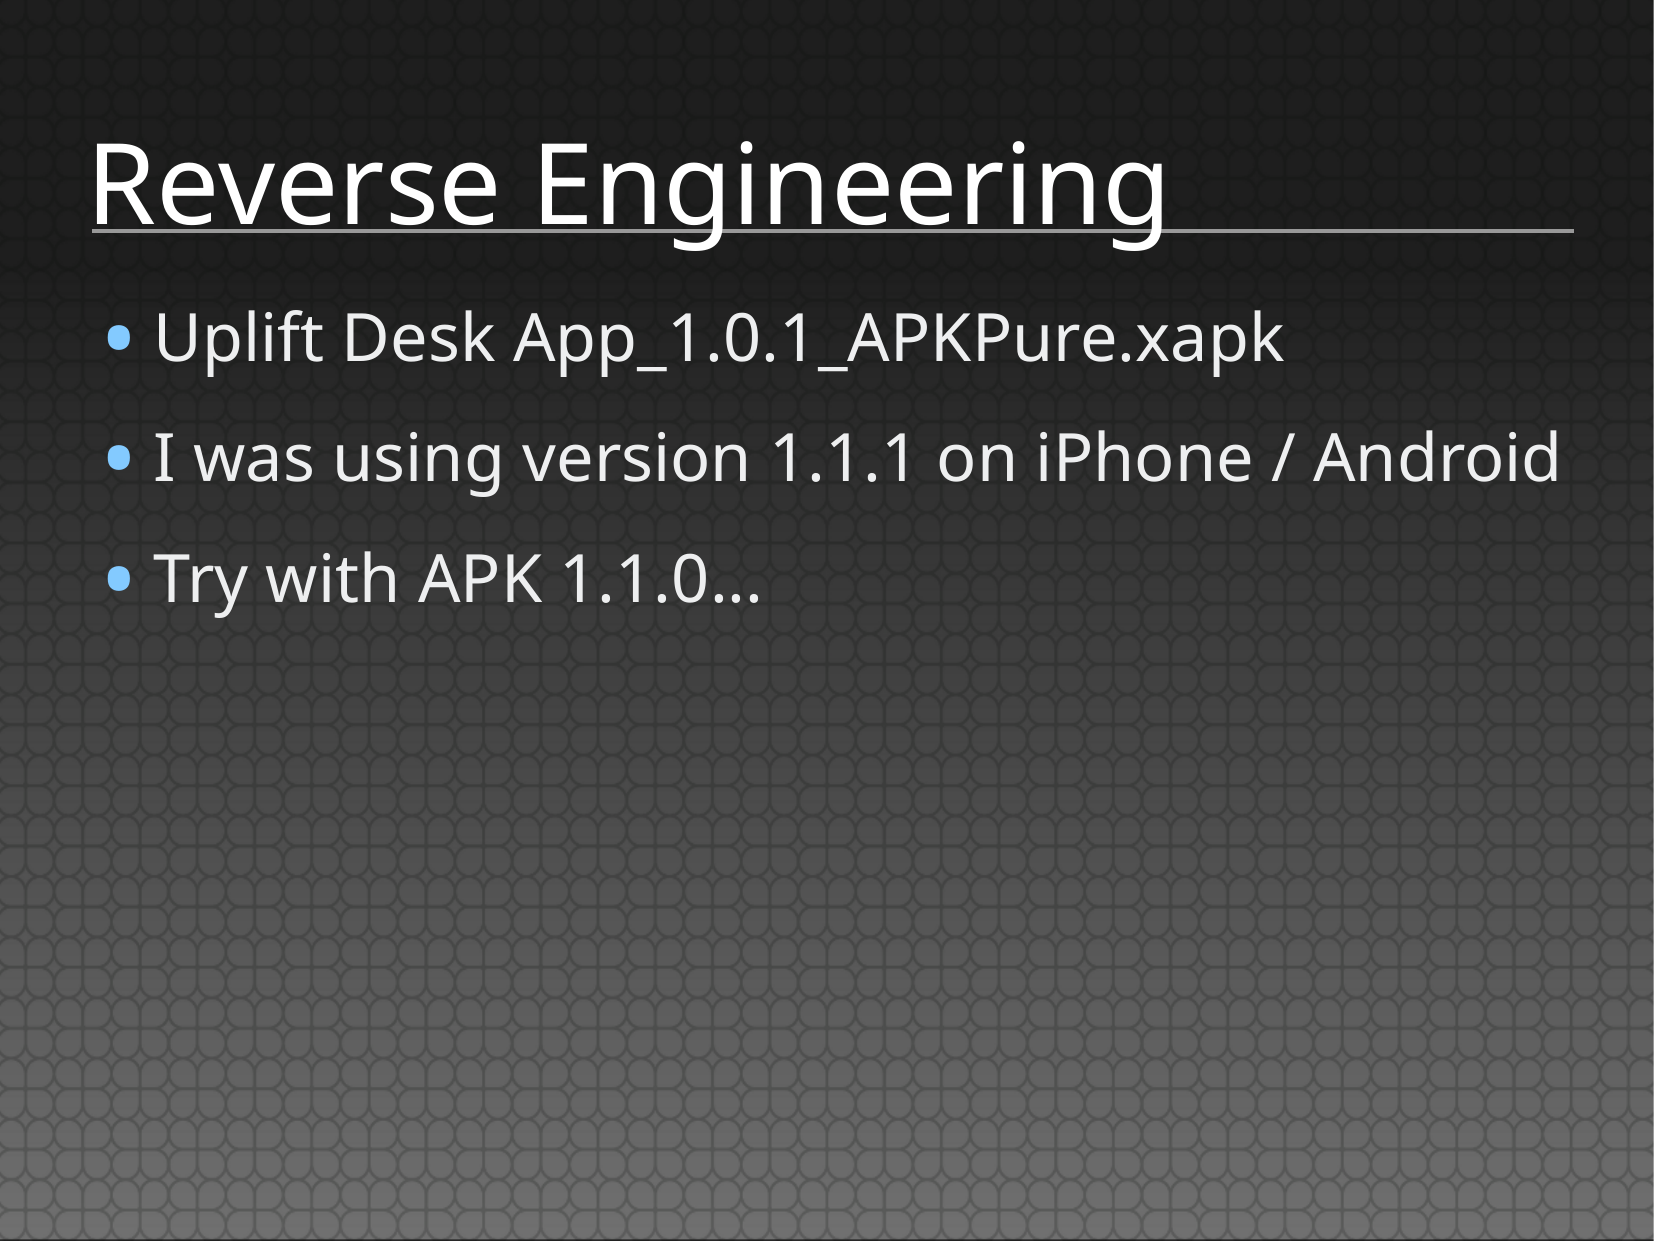

# Reverse Engineering
Uplift Desk App_1.0.1_APKPure.xapk
I was using version 1.1.1 on iPhone / Android
Try with APK 1.1.0...